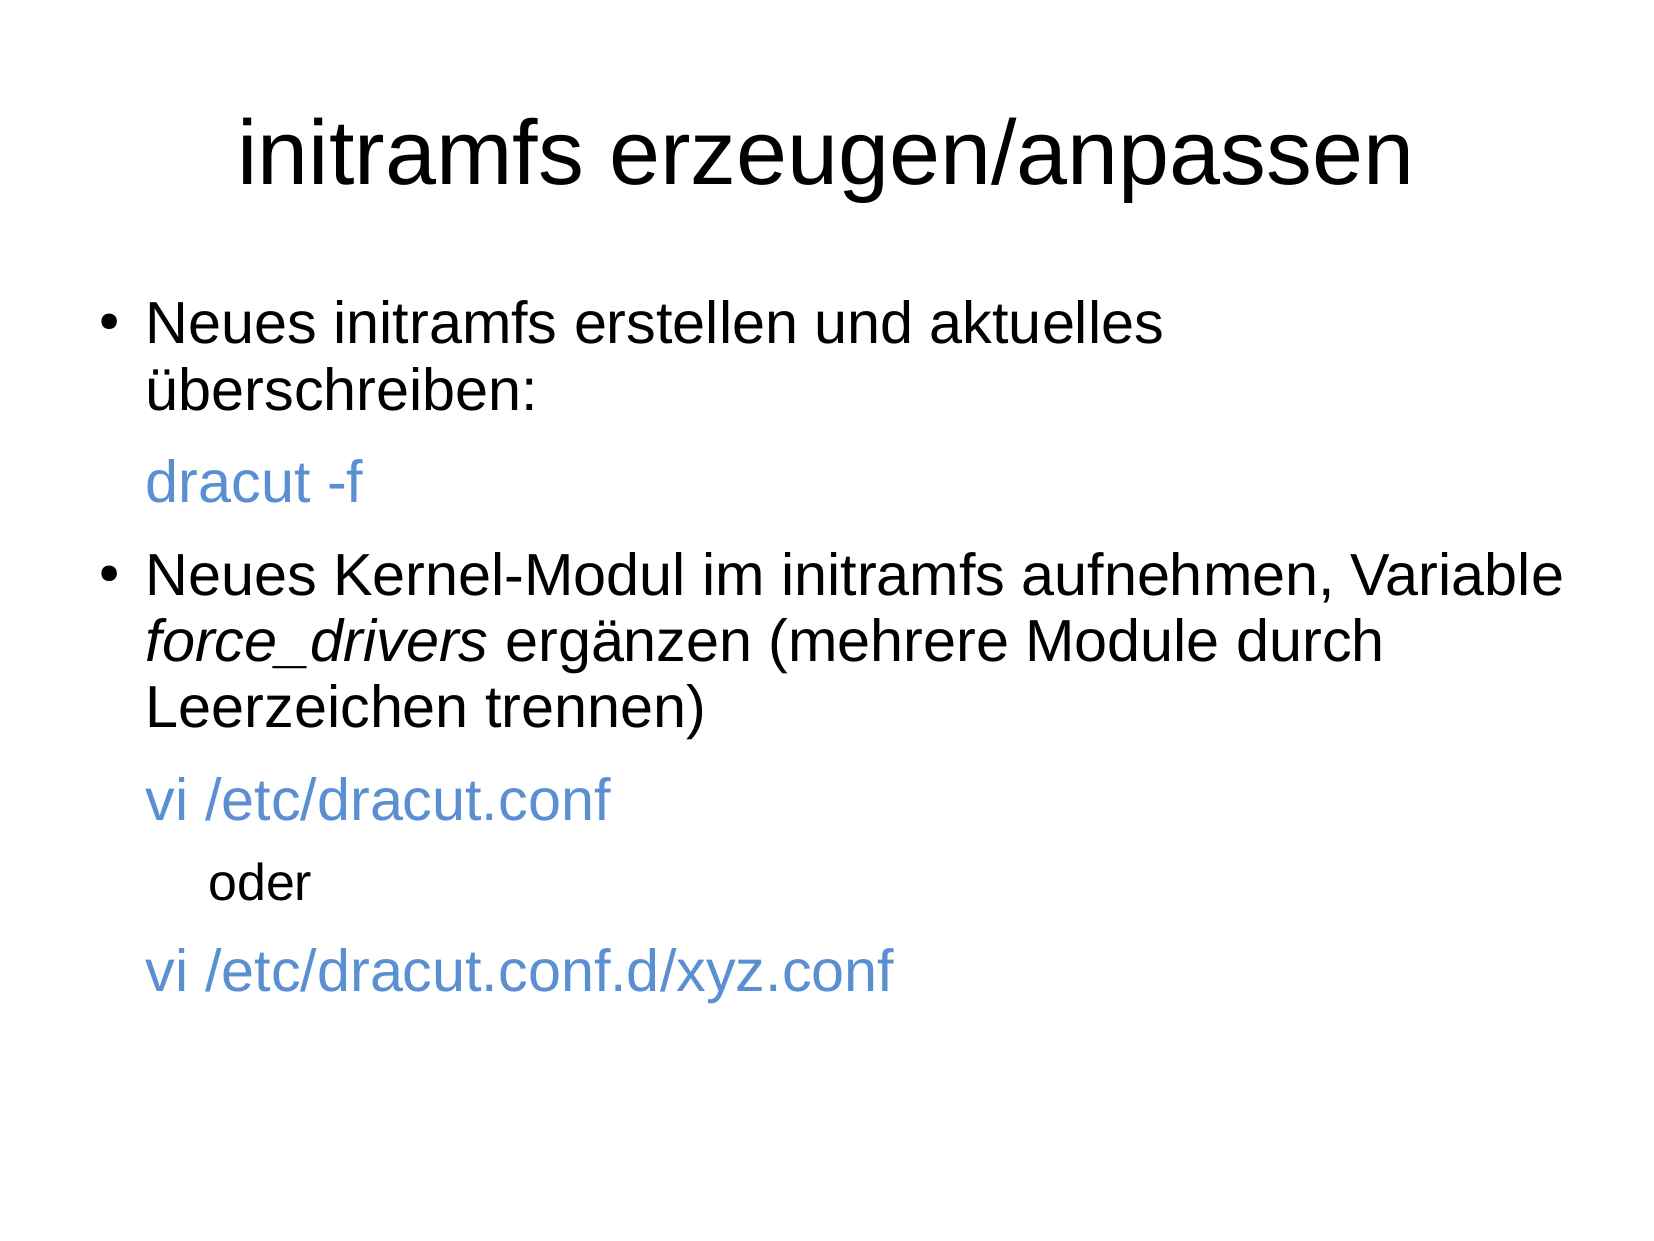

# initramfs erzeugen/anpassen
Neues initramfs erstellen und aktuelles überschreiben:
dracut -f
Neues Kernel-Modul im initramfs aufnehmen, Variable force_drivers ergänzen (mehrere Module durch Leerzeichen trennen)
vi /etc/dracut.conf
oder
vi /etc/dracut.conf.d/xyz.conf